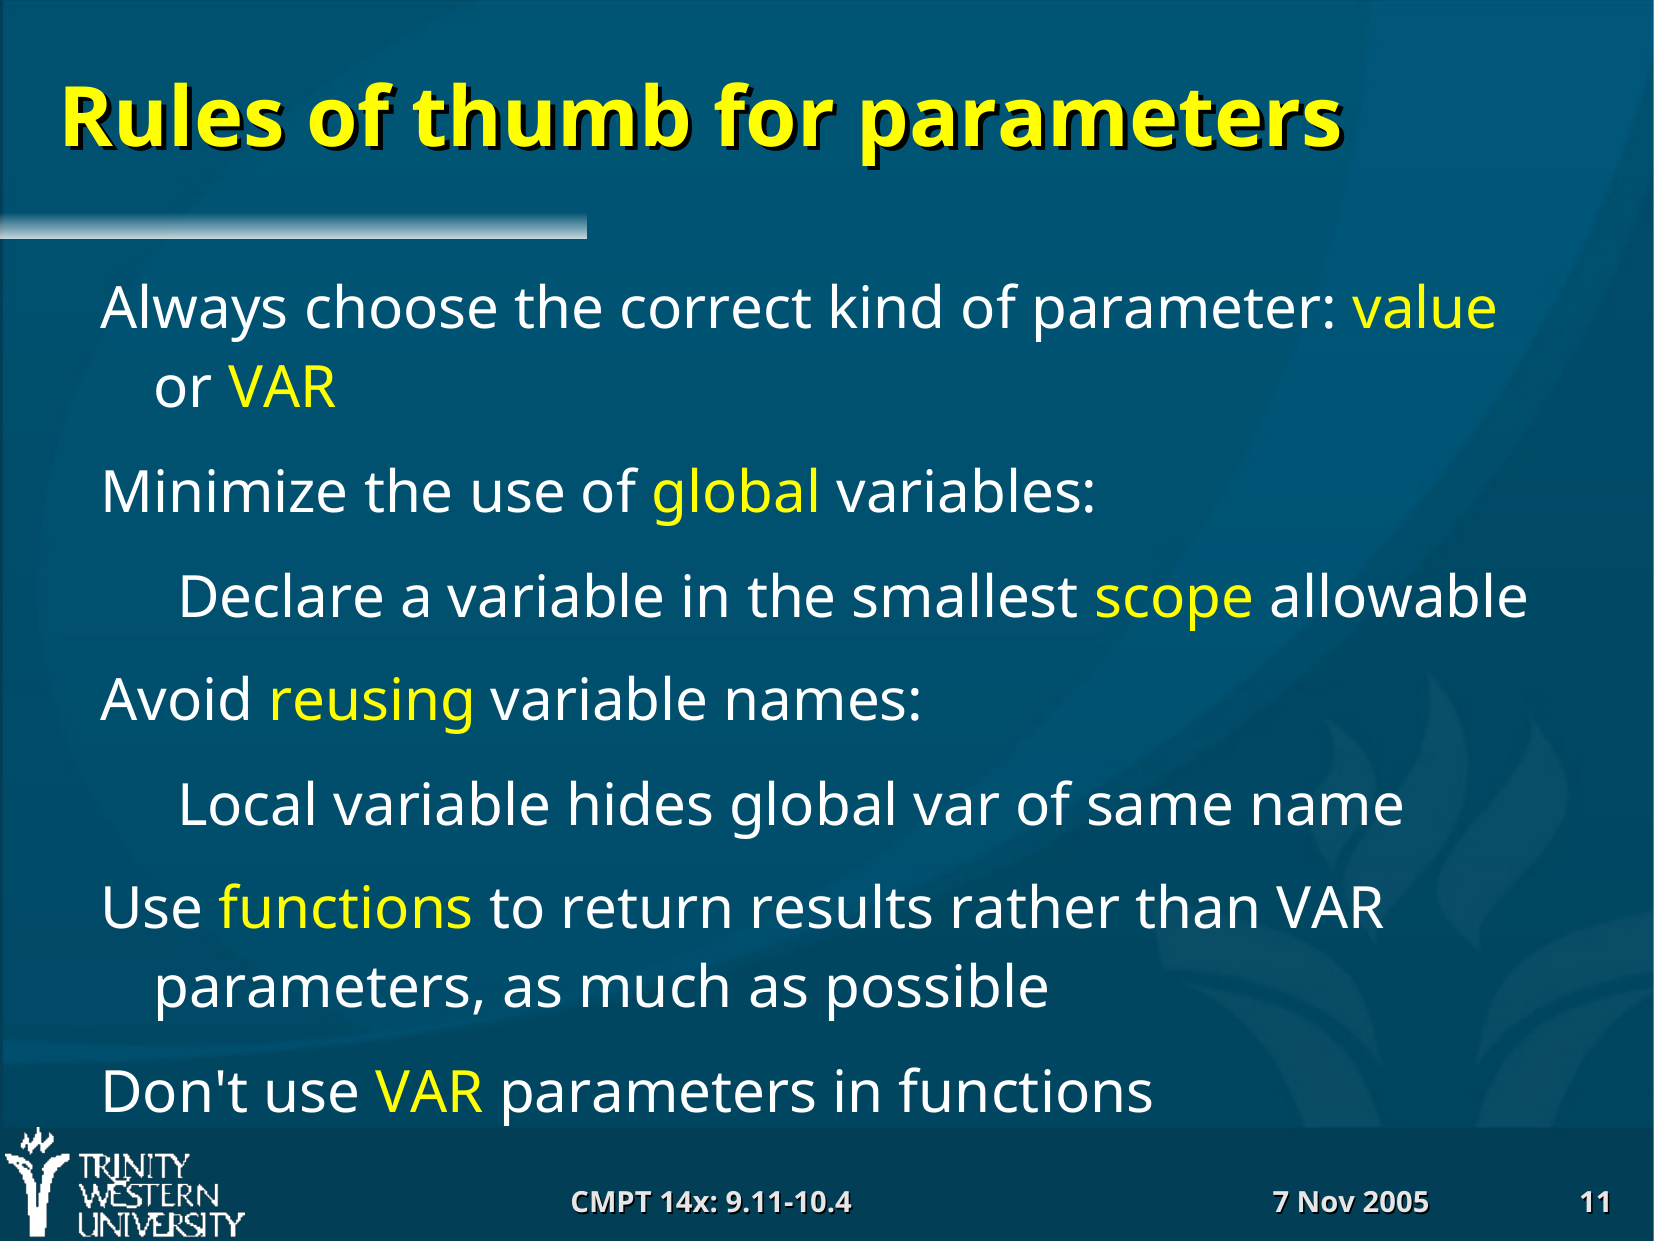

# Rules of thumb for parameters
Always choose the correct kind of parameter: value or VAR
Minimize the use of global variables:
Declare a variable in the smallest scope allowable
Avoid reusing variable names:
Local variable hides global var of same name
Use functions to return results rather than VAR parameters, as much as possible
Don't use VAR parameters in functions
CMPT 14x: 9.11-10.4
7 Nov 2005
11